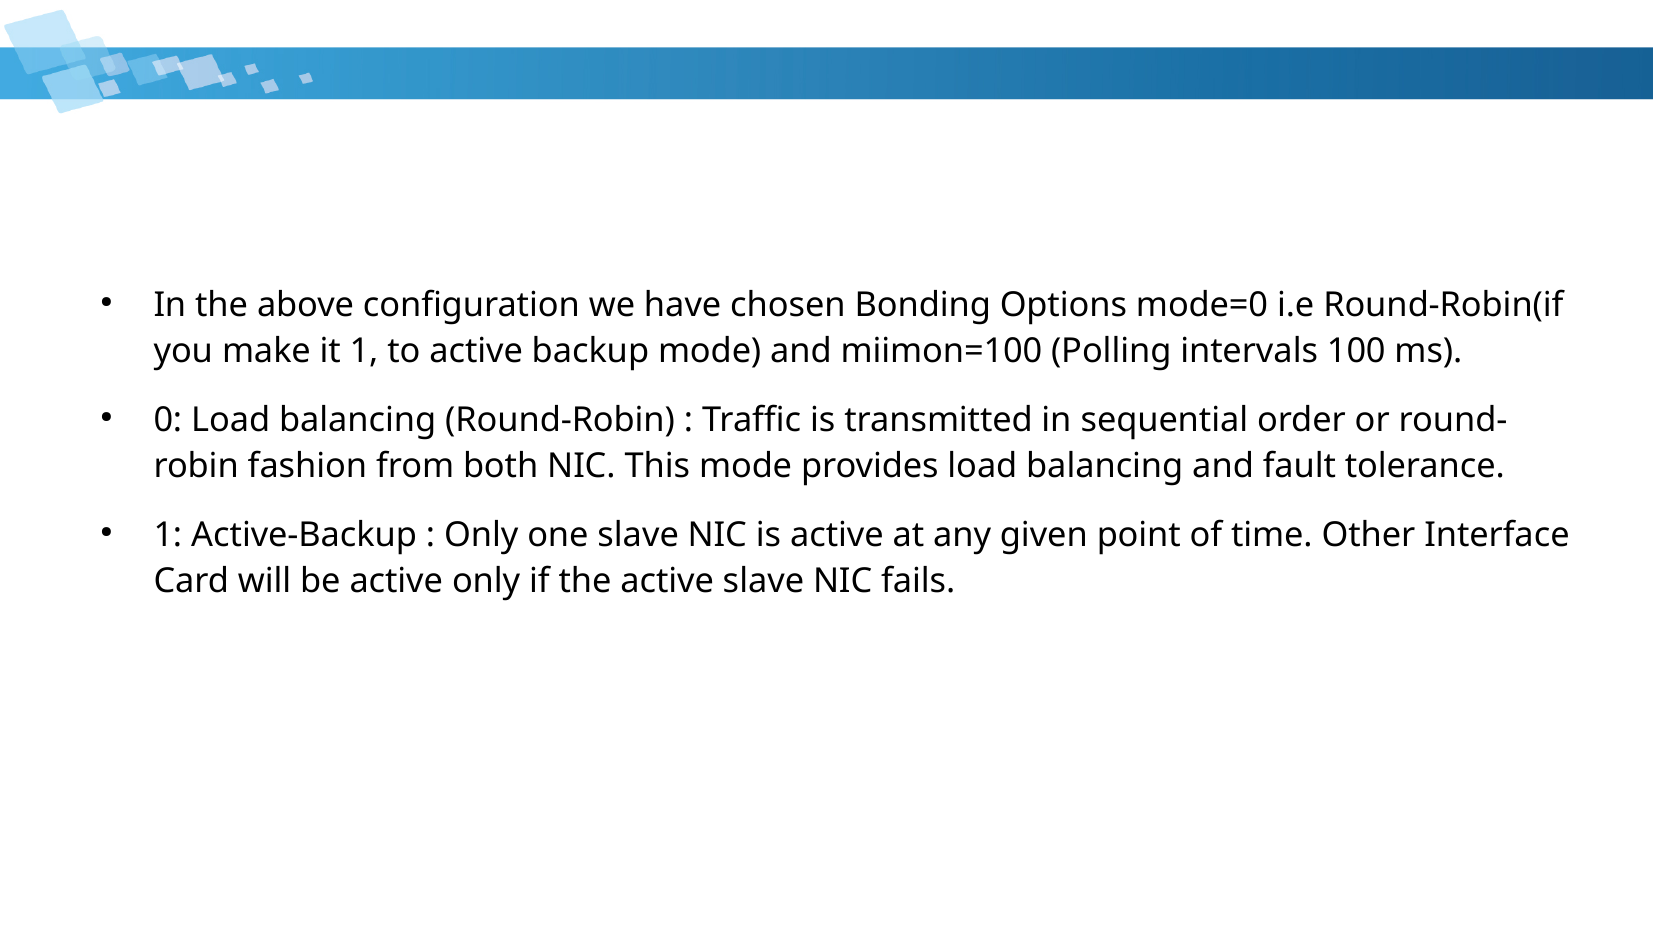

#
In the above configuration we have chosen Bonding Options mode=0 i.e Round-Robin(if you make it 1, to active backup mode) and miimon=100 (Polling intervals 100 ms).
0: Load balancing (Round-Robin) : Traffic is transmitted in sequential order or round-robin fashion from both NIC. This mode provides load balancing and fault tolerance.
1: Active-Backup : Only one slave NIC is active at any given point of time. Other Interface Card will be active only if the active slave NIC fails.